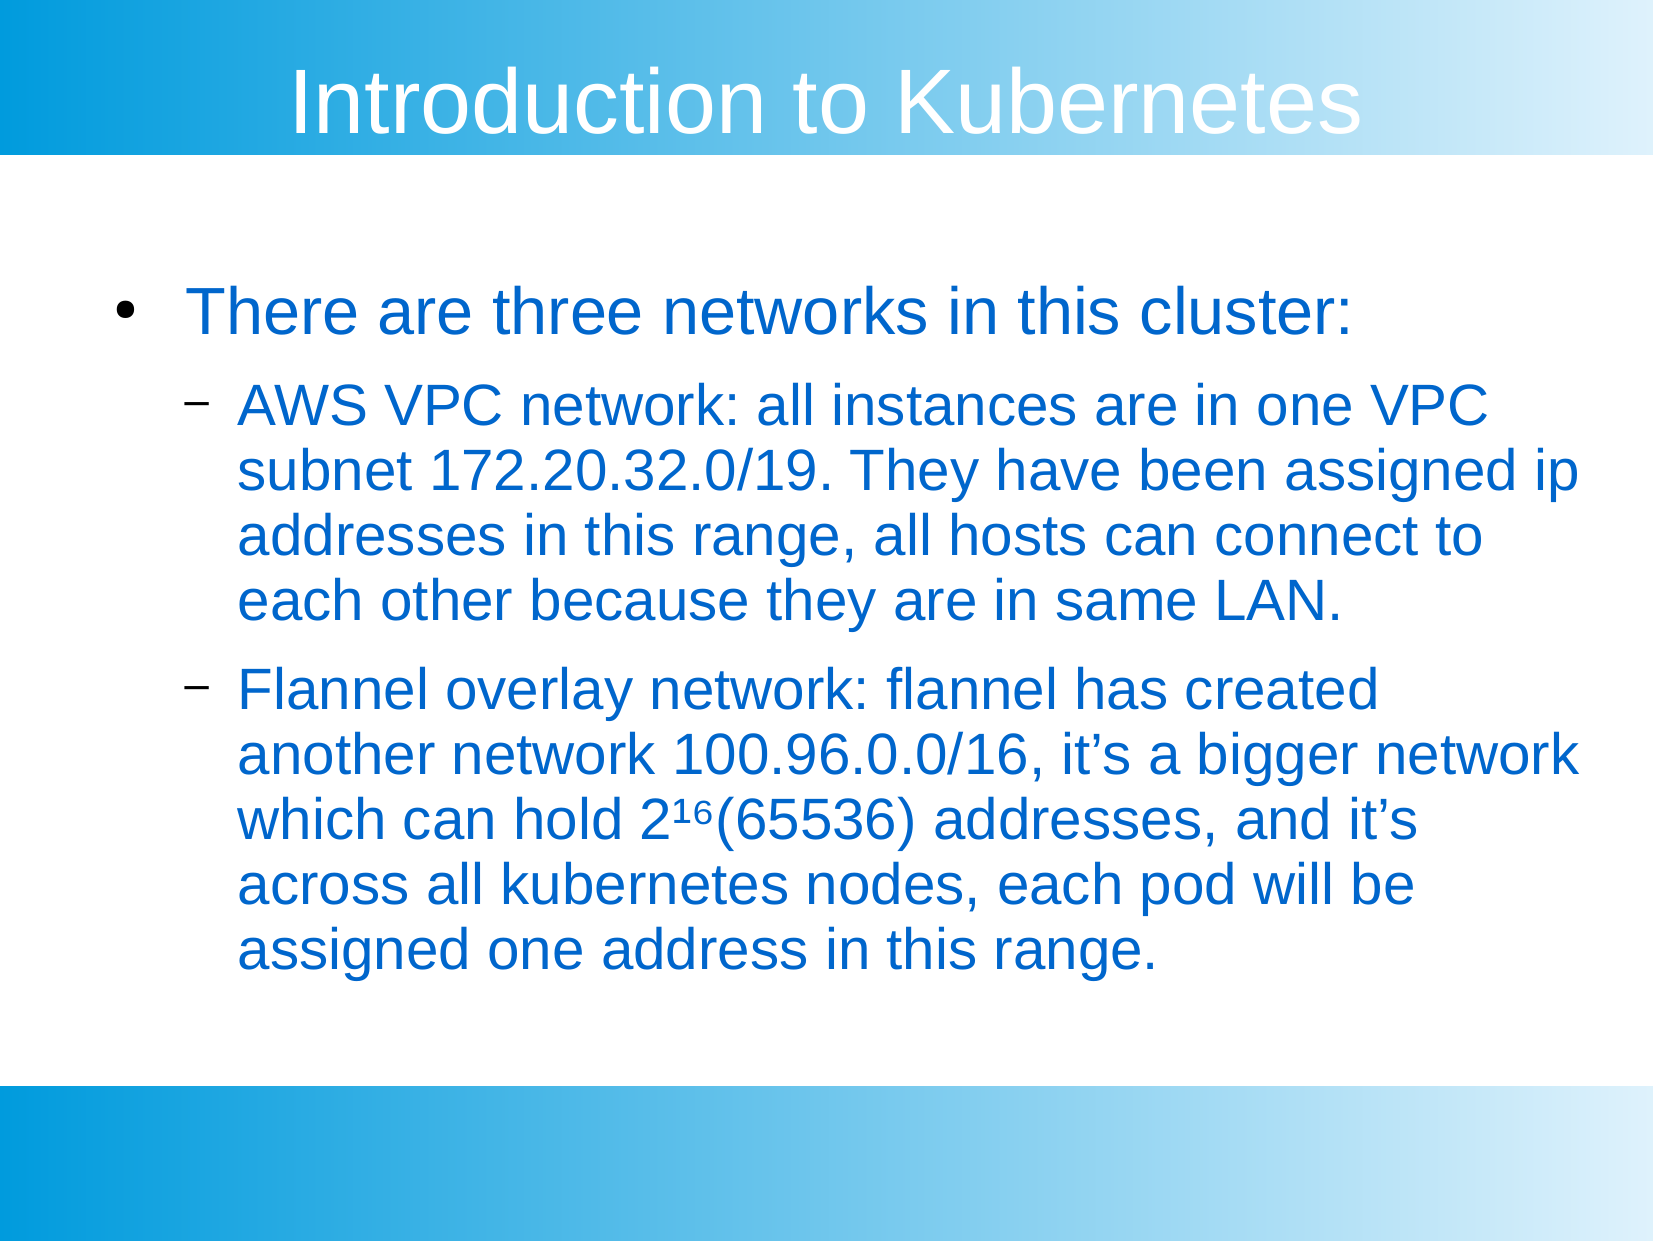

# Introduction to Kubernetes
 There are three networks in this cluster:
AWS VPC network: all instances are in one VPC subnet 172.20.32.0/19. They have been assigned ip addresses in this range, all hosts can connect to each other because they are in same LAN.
Flannel overlay network: flannel has created another network 100.96.0.0/16, it’s a bigger network which can hold 2¹⁶(65536) addresses, and it’s across all kubernetes nodes, each pod will be assigned one address in this range.